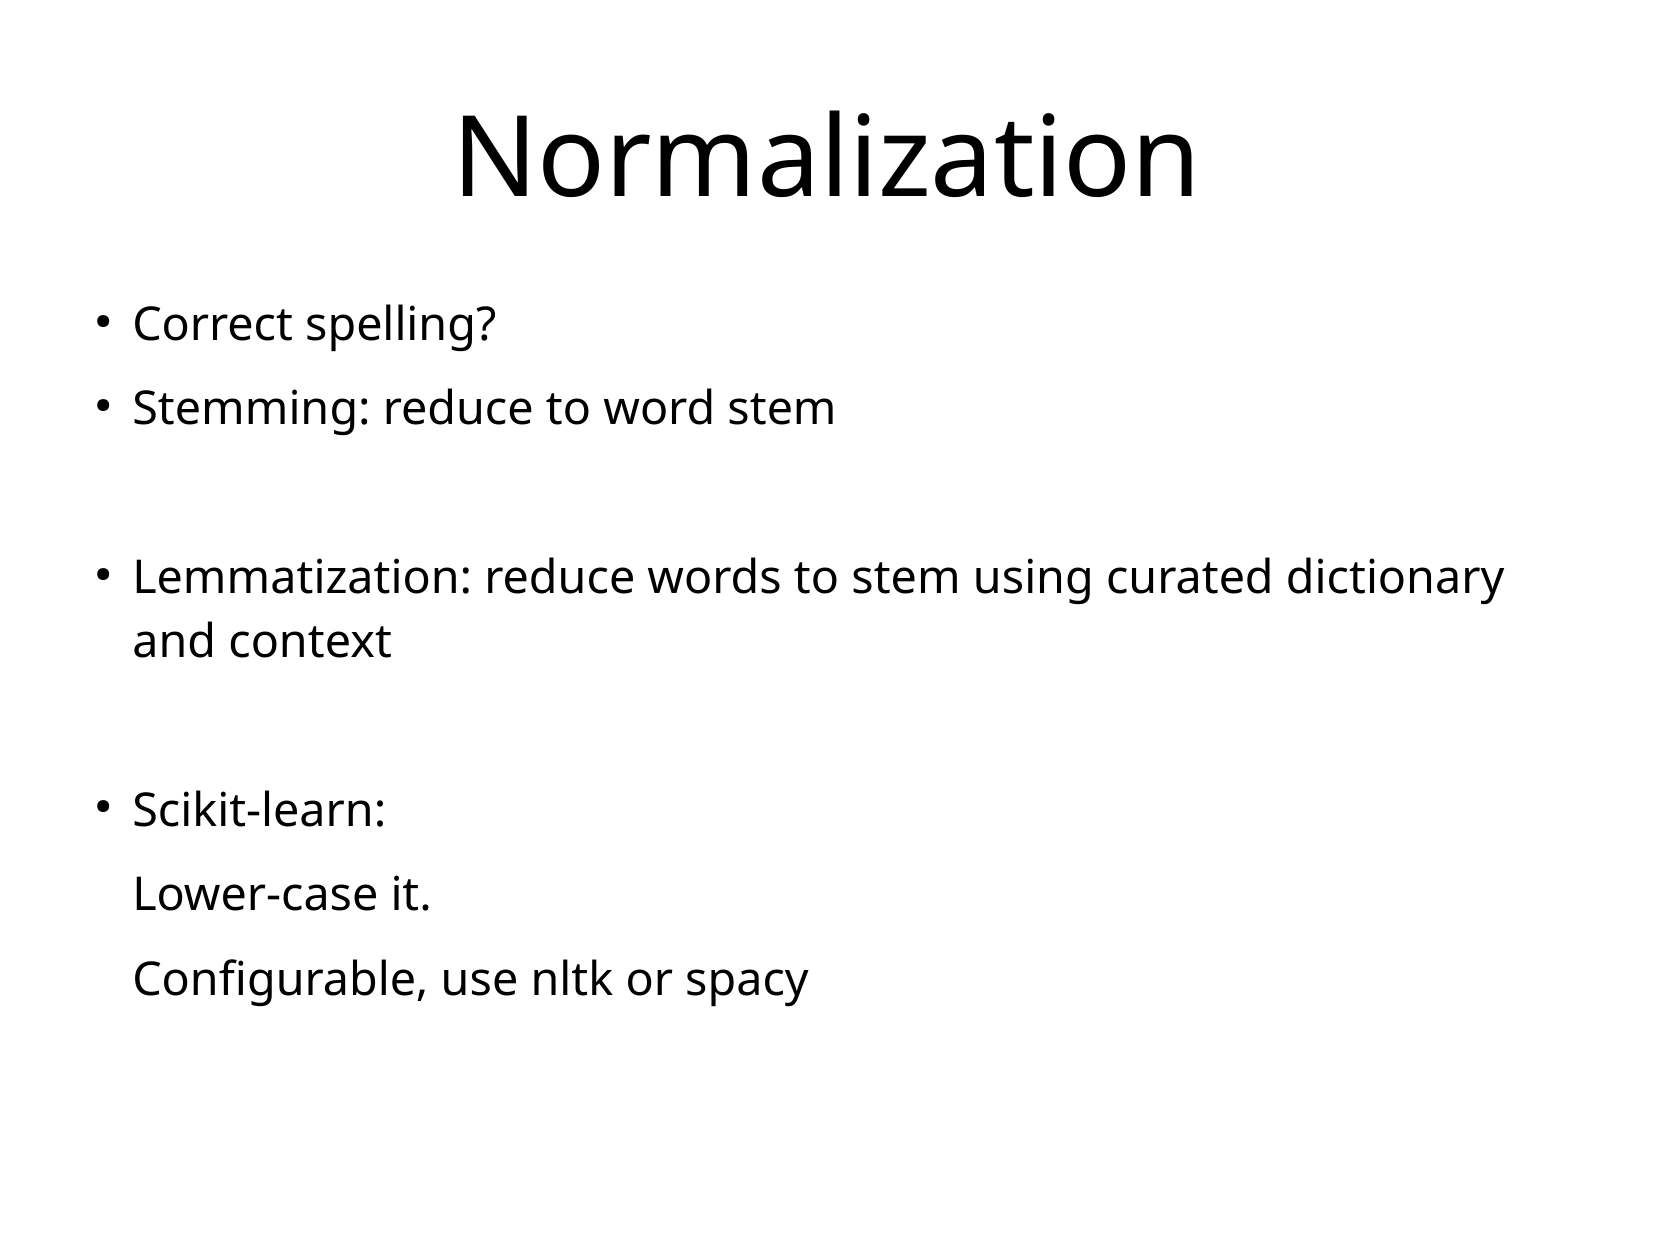

# Normalization
Correct spelling?
Stemming: reduce to word stem
Lemmatization: reduce words to stem using curated dictionary and context
Scikit-learn:
Lower-case it.
Configurable, use nltk or spacy